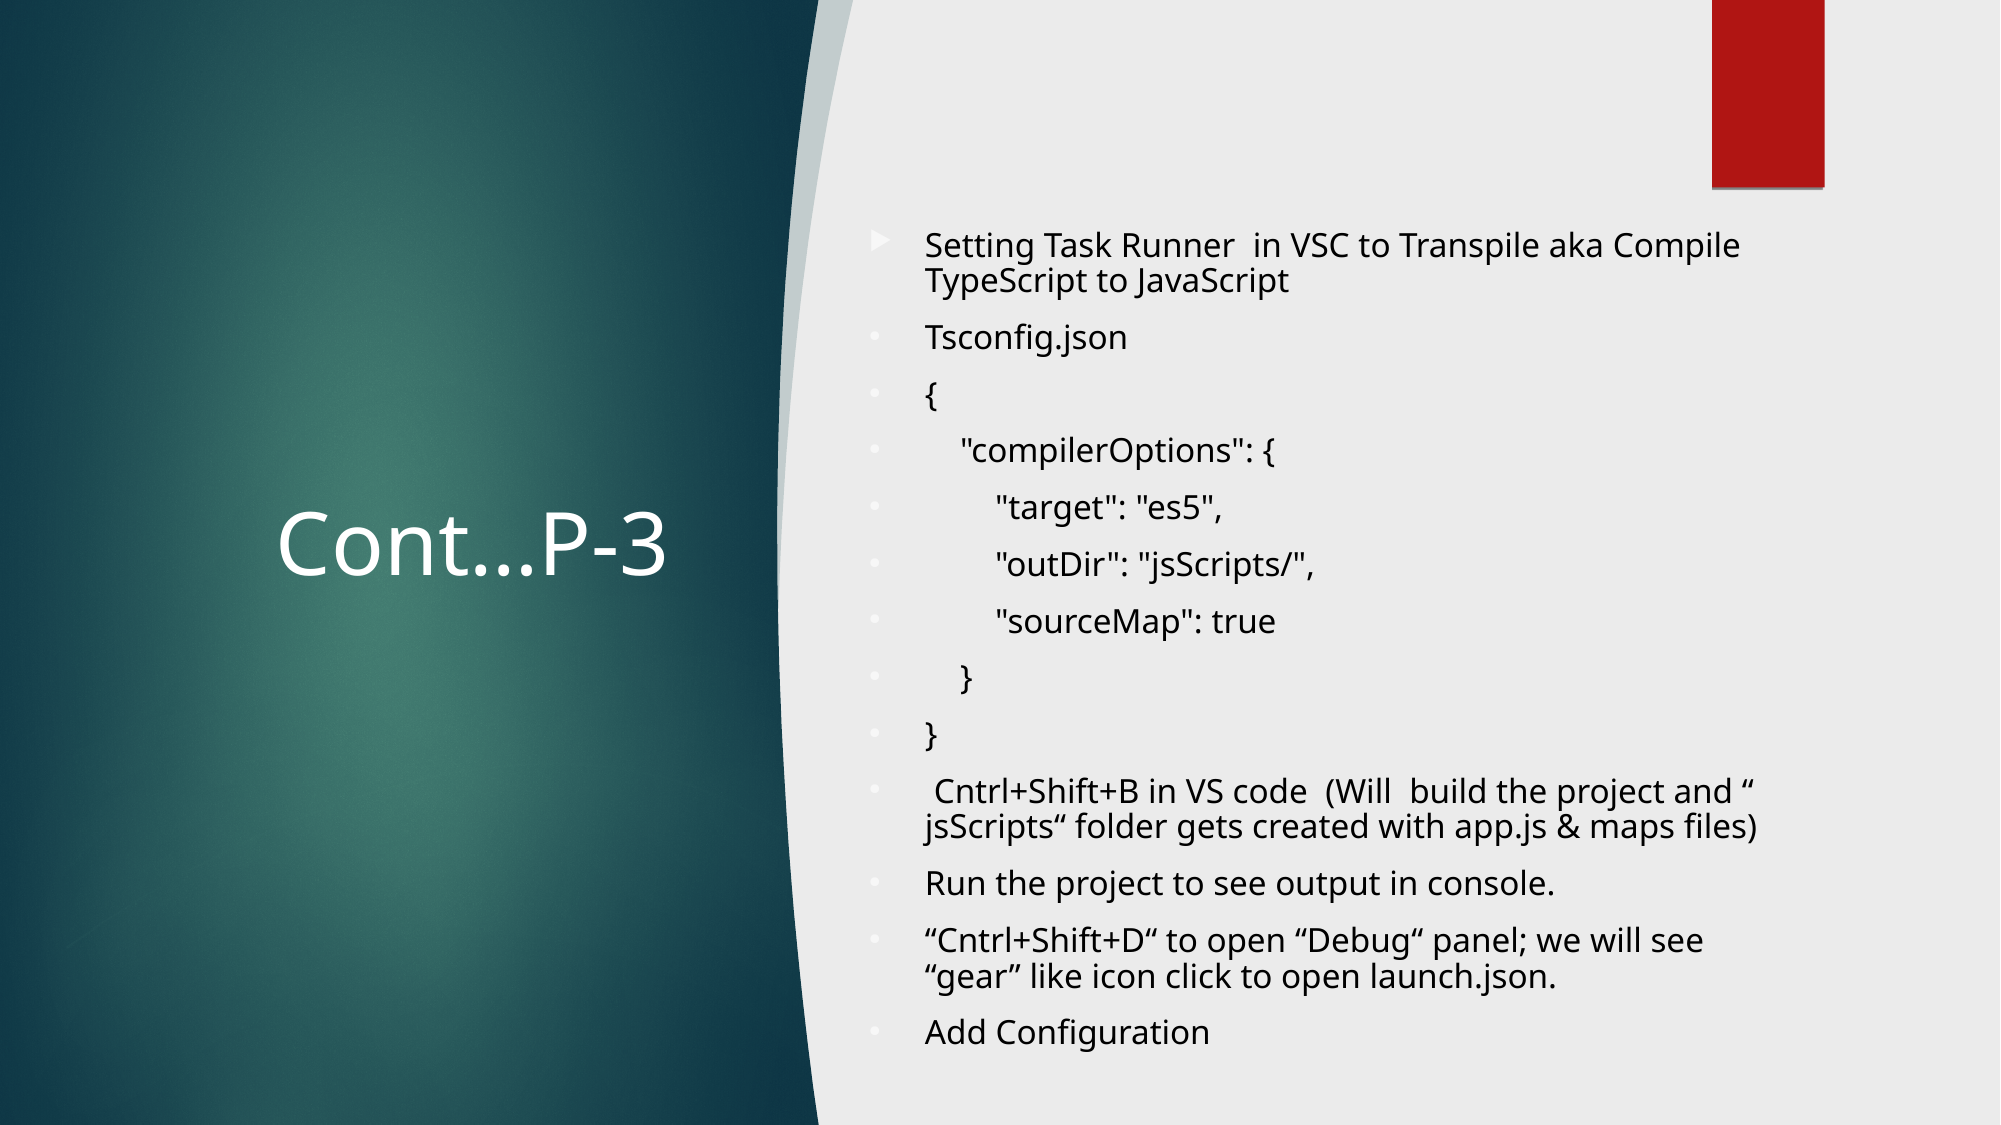

Setting Task Runner in VSC to Transpile aka Compile TypeScript to JavaScript
Tsconfig.json
{
 "compilerOptions": {
 "target": "es5",
 "outDir": "jsScripts/",
 "sourceMap": true
 }
}
 Cntrl+Shift+B in VS code (Will build the project and “ jsScripts“ folder gets created with app.js & maps files)
Run the project to see output in console.
“Cntrl+Shift+D“ to open “Debug“ panel; we will see “gear” like icon click to open launch.json.
Add Configuration
# Cont…P-3